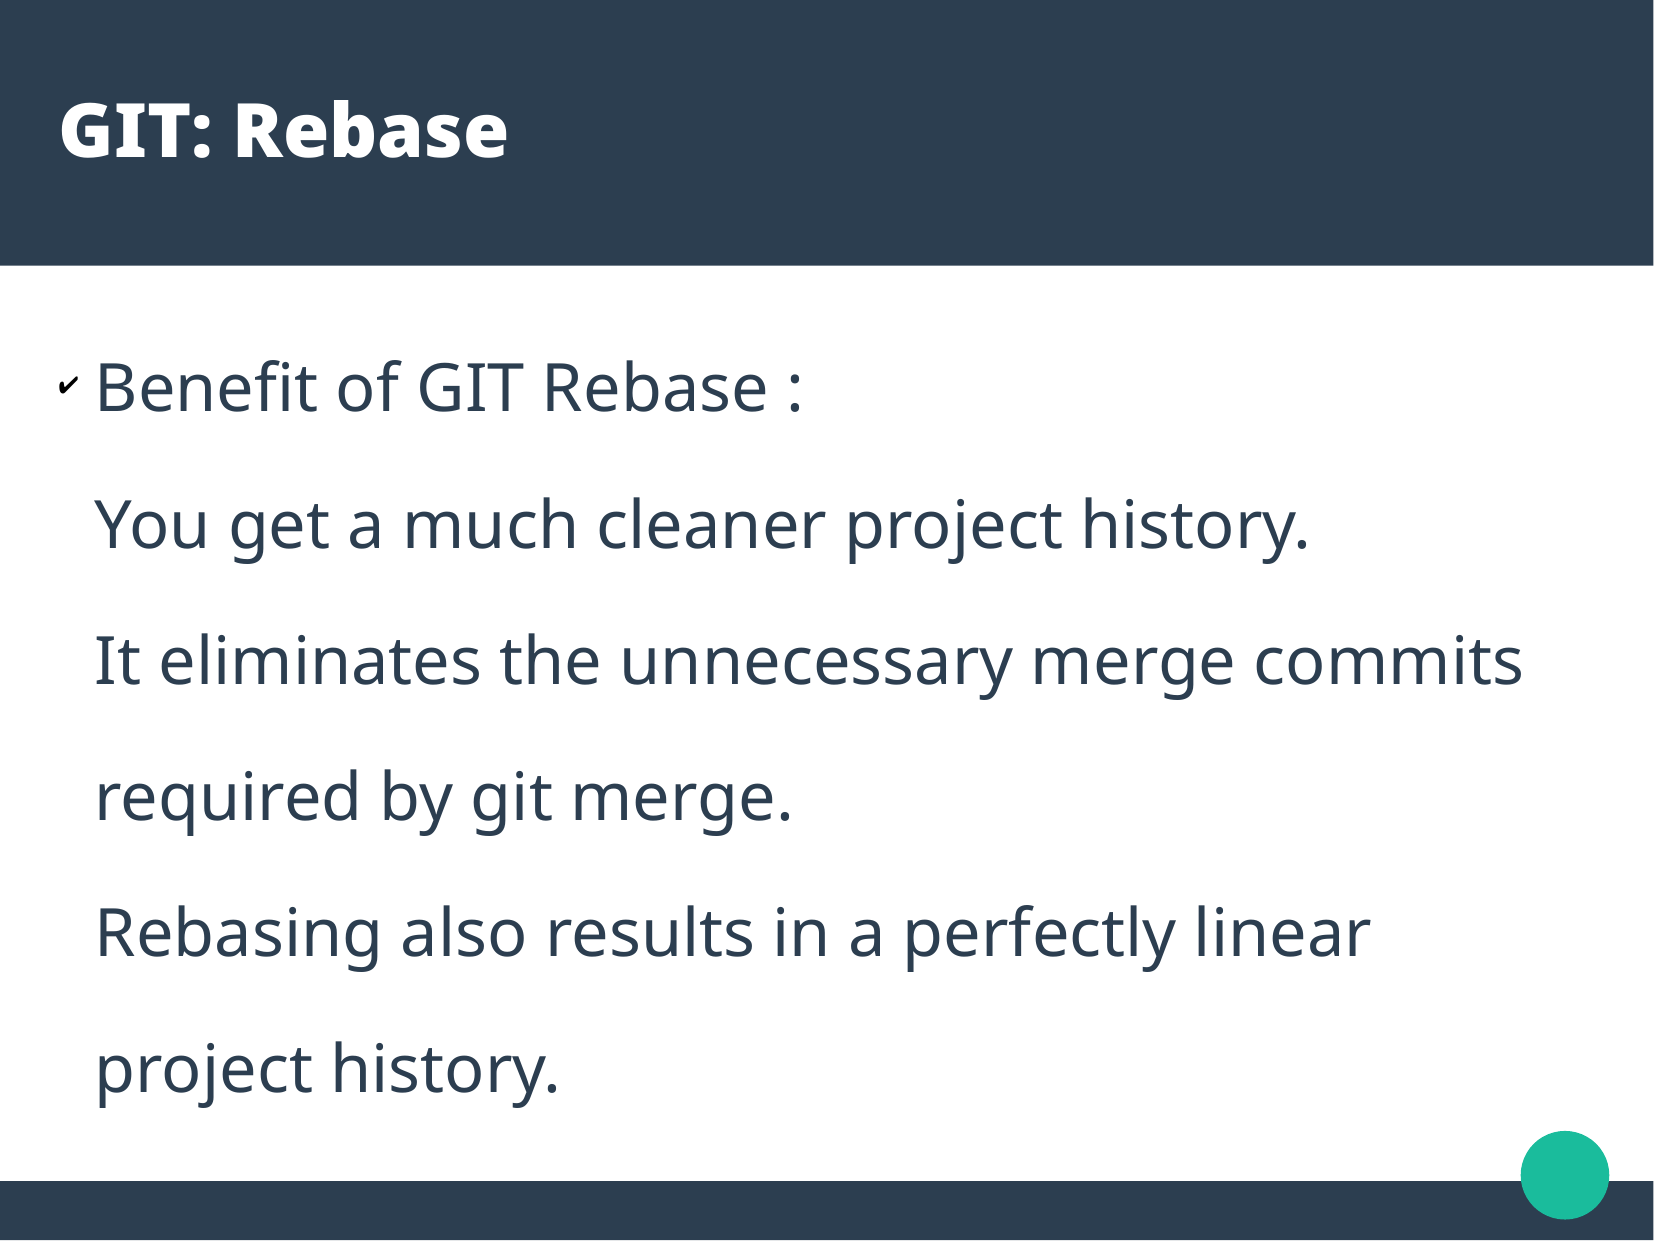

# GIT: Rebase
Benefit of GIT Rebase :
You get a much cleaner project history.
It eliminates the unnecessary merge commits required by git merge.
Rebasing also results in a perfectly linear project history.